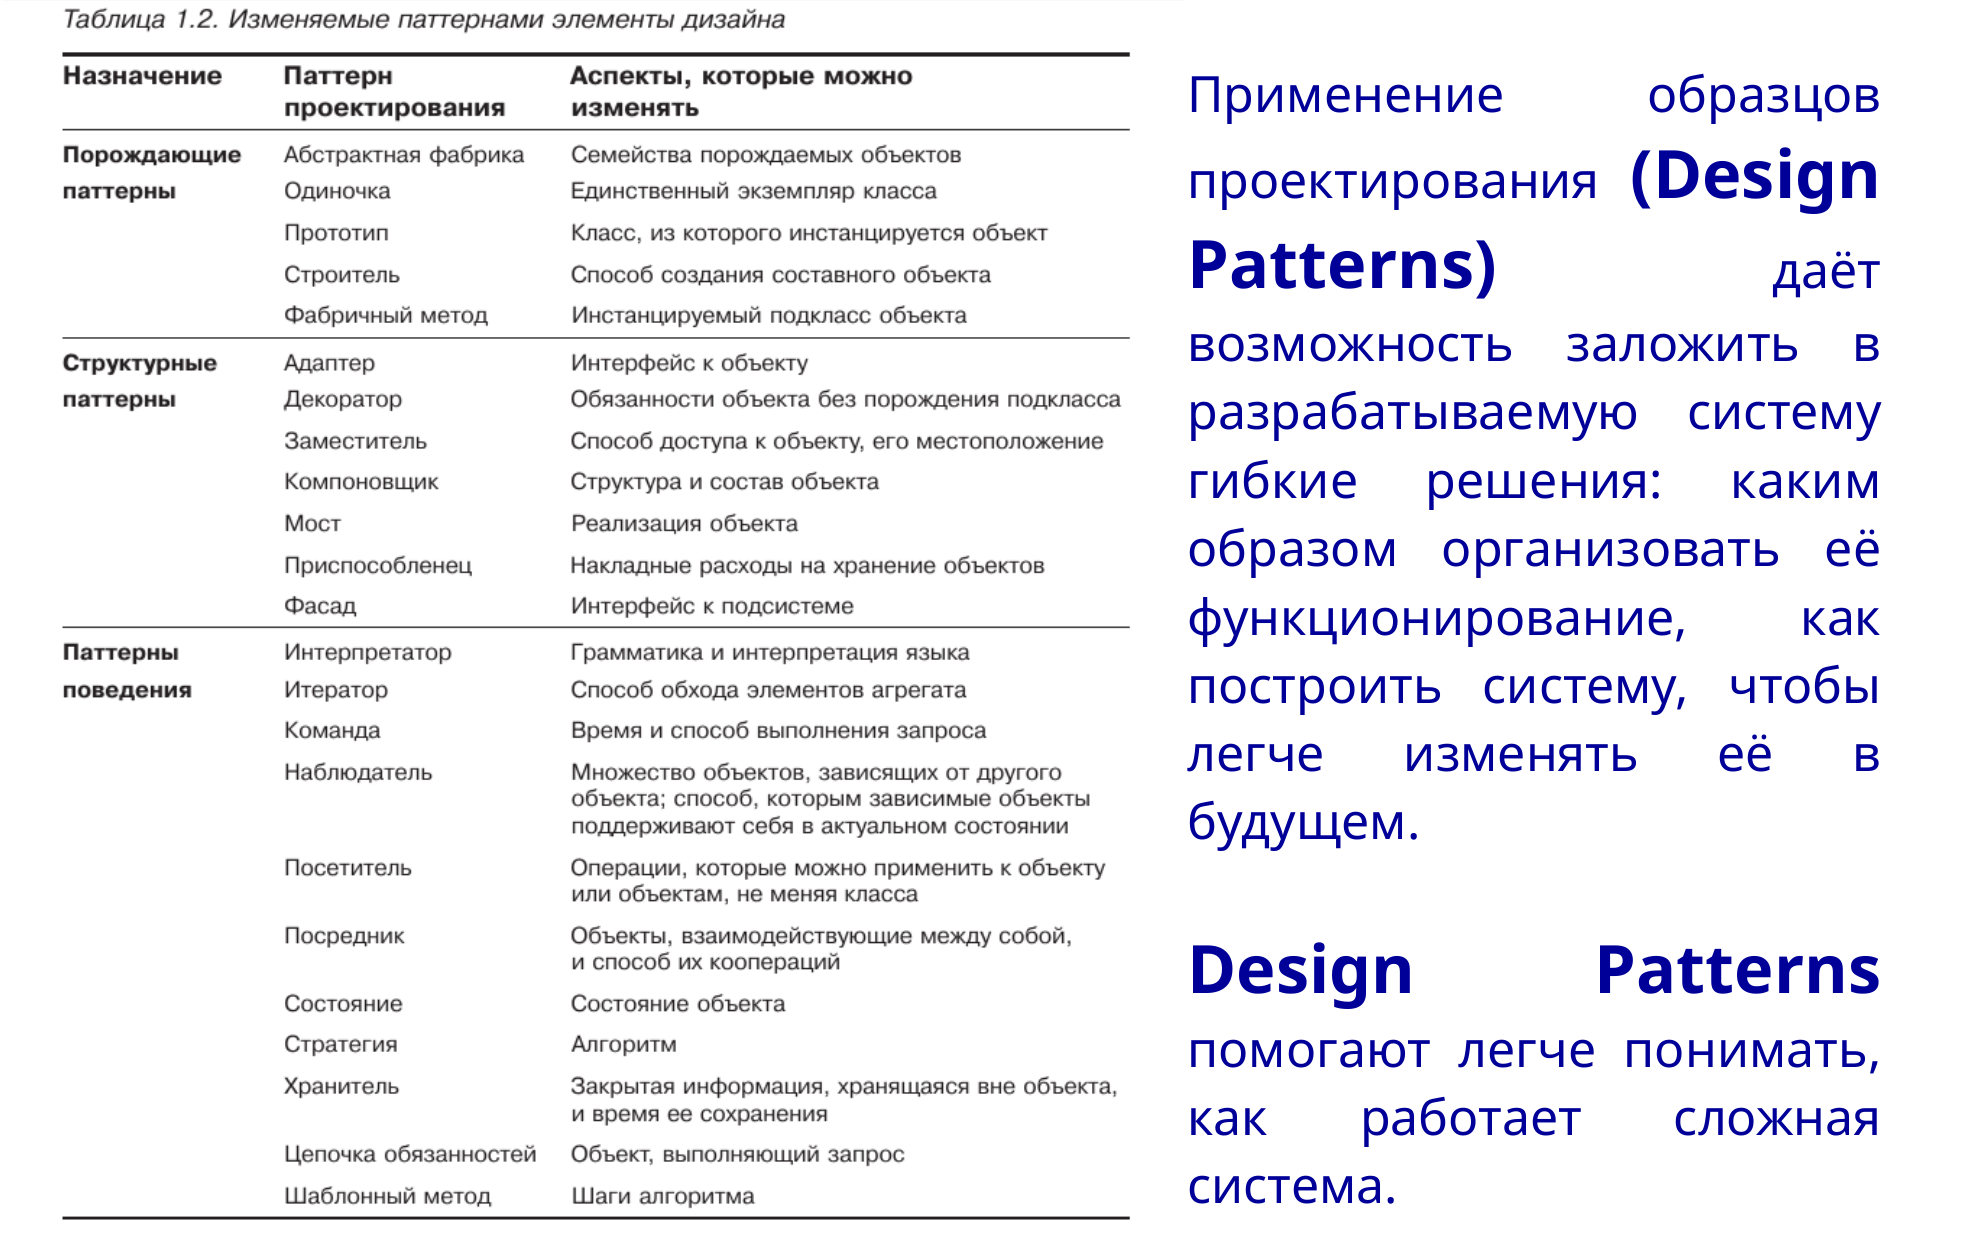

Применение образцов проектирования (Design Patterns) даёт возможность заложить в разрабатываемую систему гибкие решения: каким образом организовать её функционирование, как построить систему, чтобы легче изменять её в будущем.
Design Patterns помогают легче понимать, как работает сложная система.